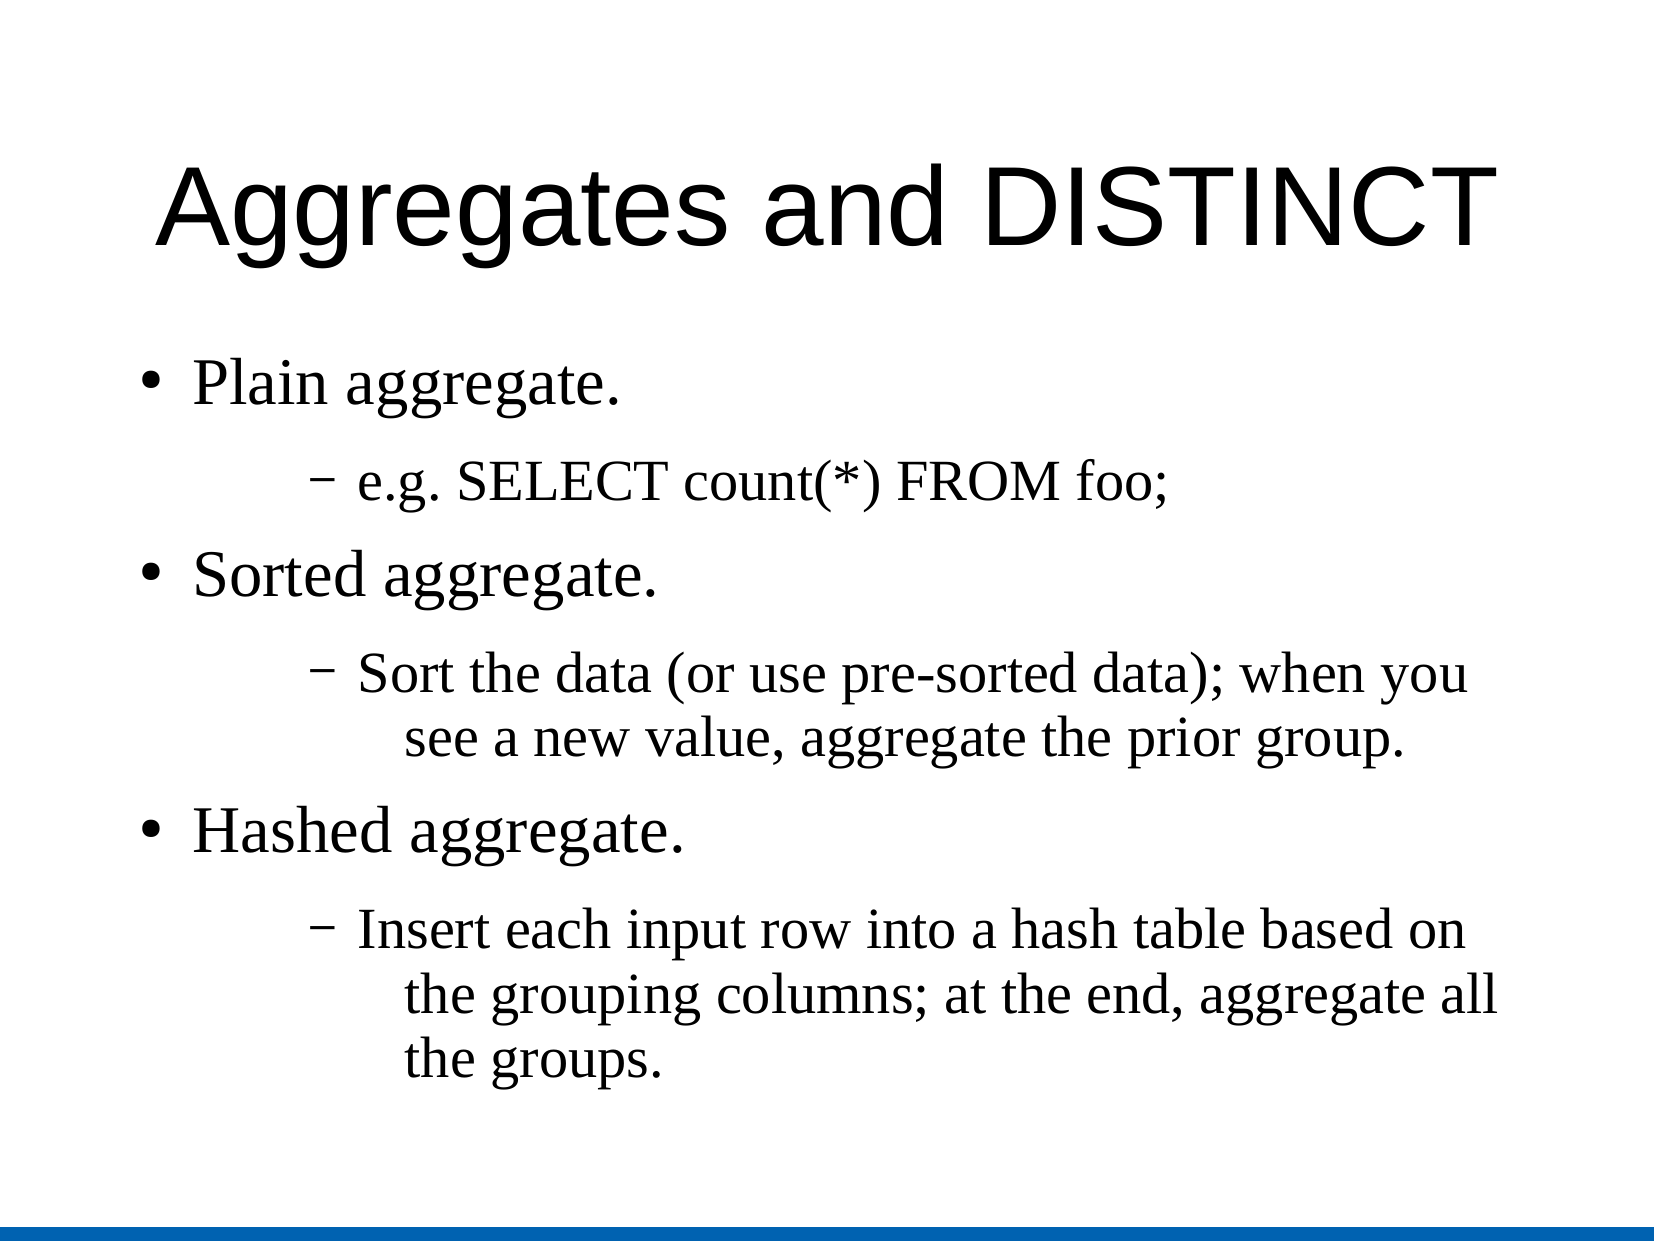

# Aggregates and DISTINCT
Plain aggregate.
e.g. SELECT count(*) FROM foo;
Sorted aggregate.
Sort the data (or use pre-sorted data); when you see a new value, aggregate the prior group.
Hashed aggregate.
Insert each input row into a hash table based on the grouping columns; at the end, aggregate all the groups.